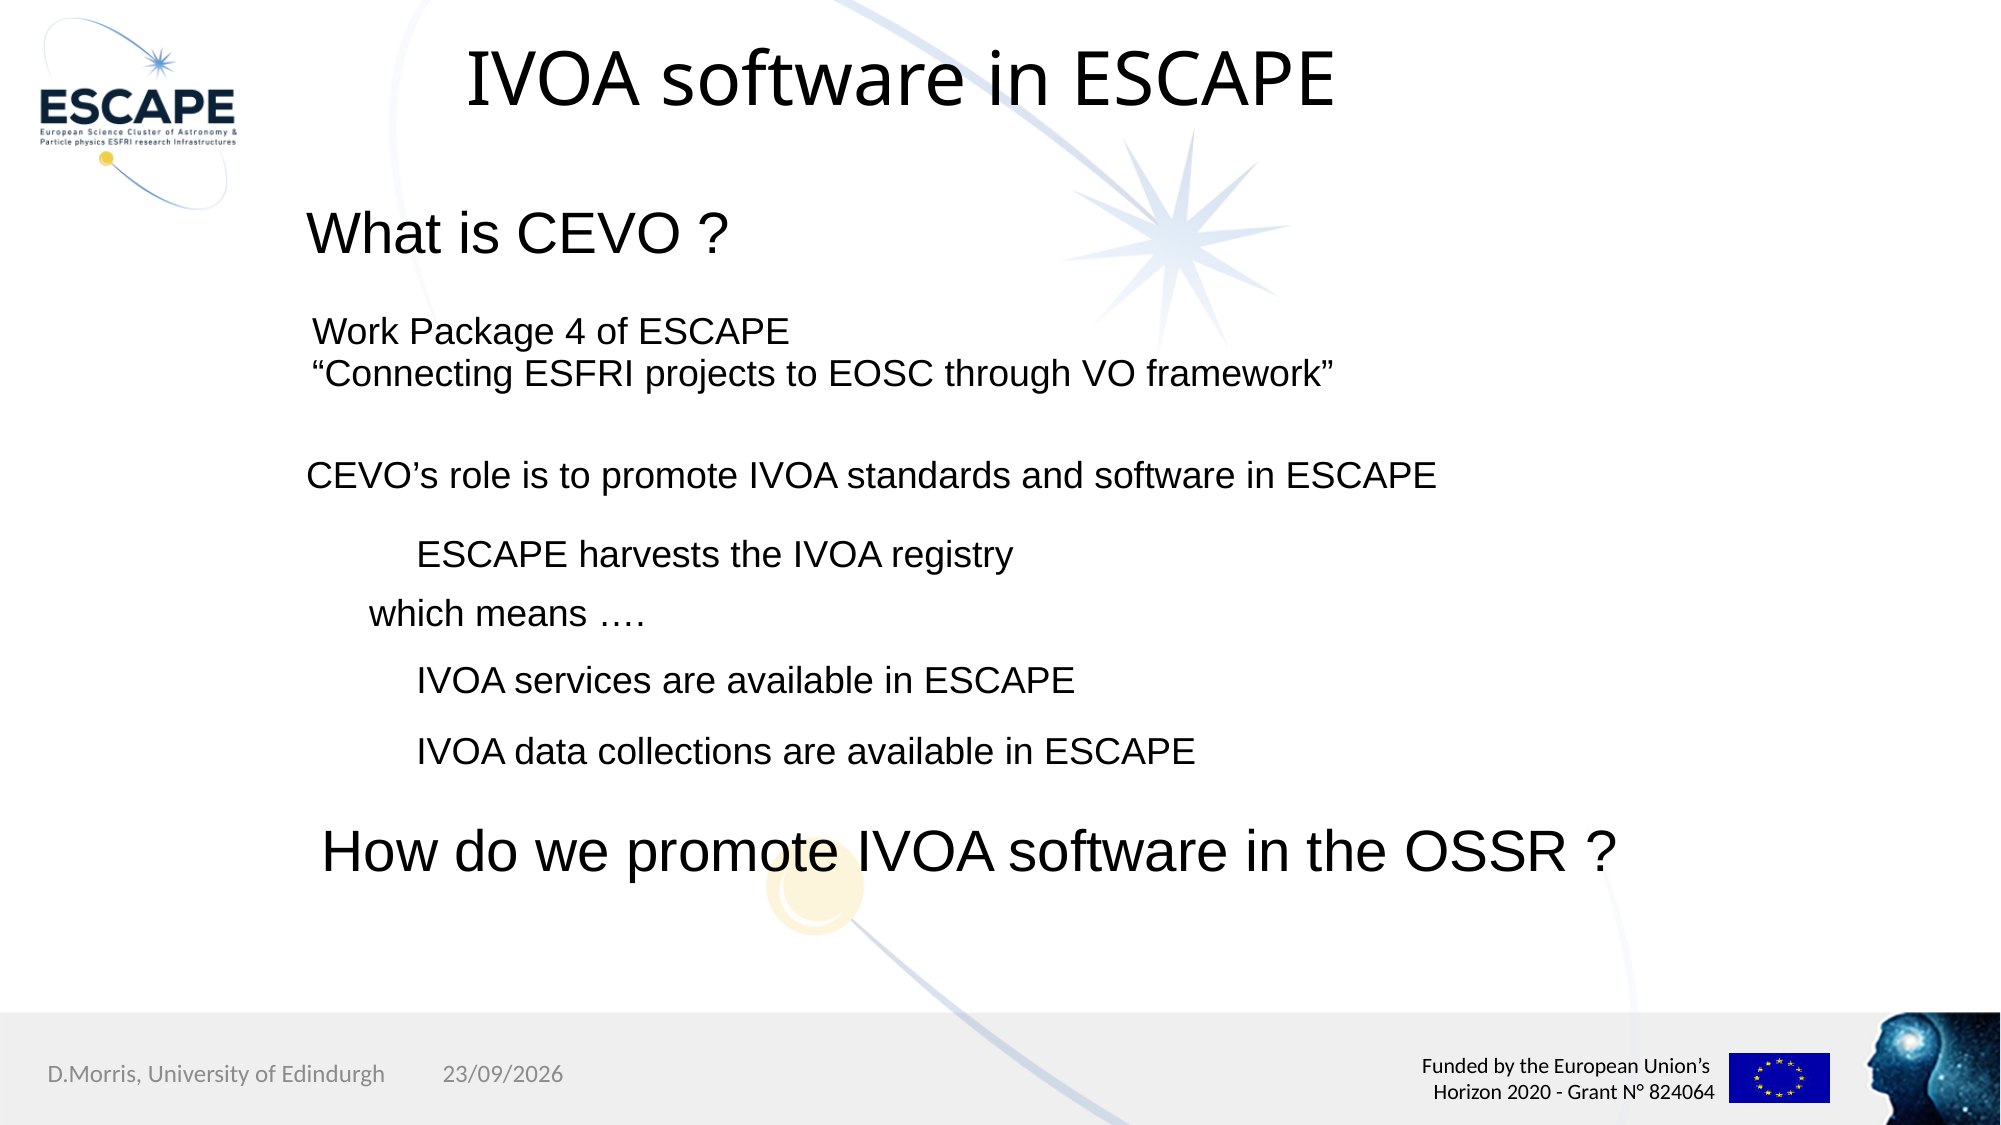

# IVOA software in ESCAPE
What is CEVO ?
Work Package 4 of ESCAPE
“Connecting ESFRI projects to EOSC through VO framework”
CEVO’s role is to promote IVOA standards and software in ESCAPE
ESCAPE harvests the IVOA registry
which means ….
IVOA services are available in ESCAPE
IVOA data collections are available in ESCAPE
How do we promote IVOA software in the OSSR ?
D.Morris, University of Edindurgh